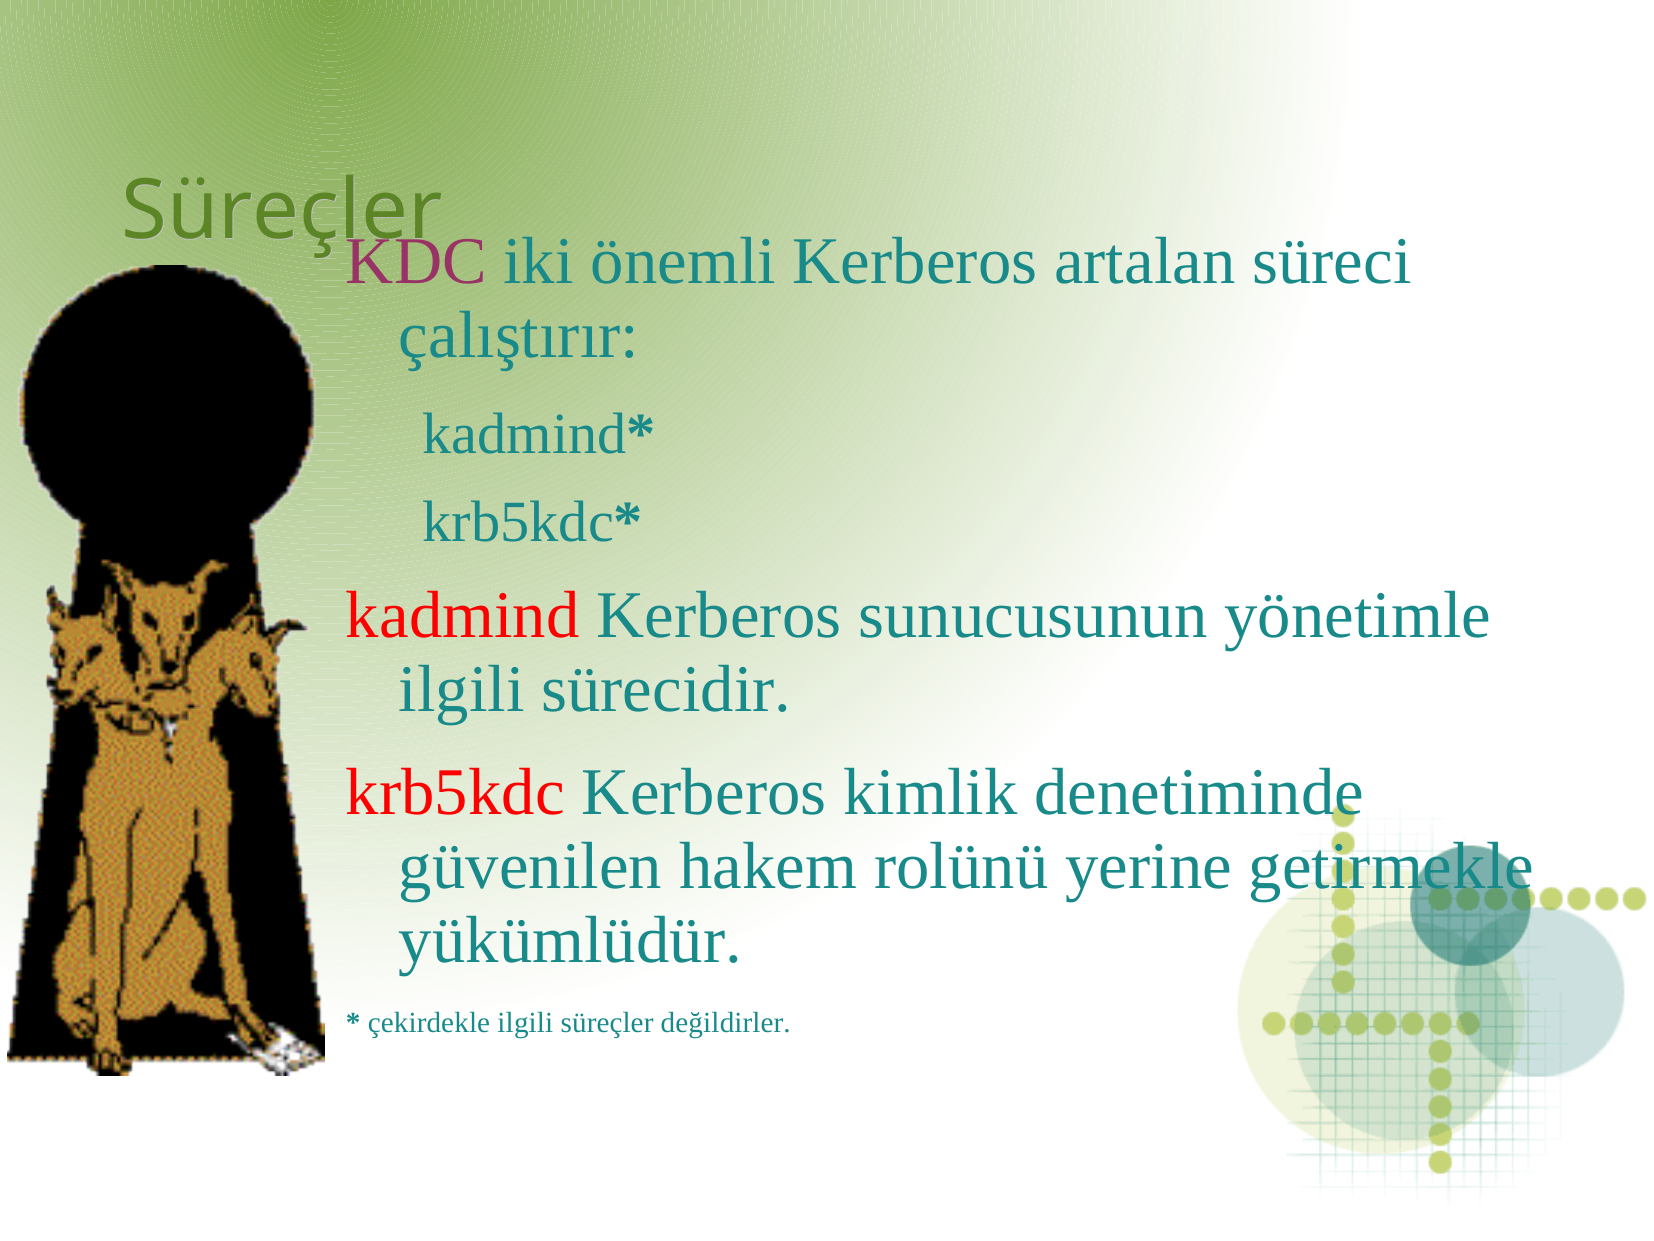

# Süreçler
KDC iki önemli Kerberos artalan süreci çalıştırır:
kadmind*
krb5kdc*
kadmind Kerberos sunucusunun yönetimle ilgili sürecidir.
krb5kdc Kerberos kimlik denetiminde güvenilen hakem rolünü yerine getirmekle yükümlüdür.
* çekirdekle ilgili süreçler değildirler.